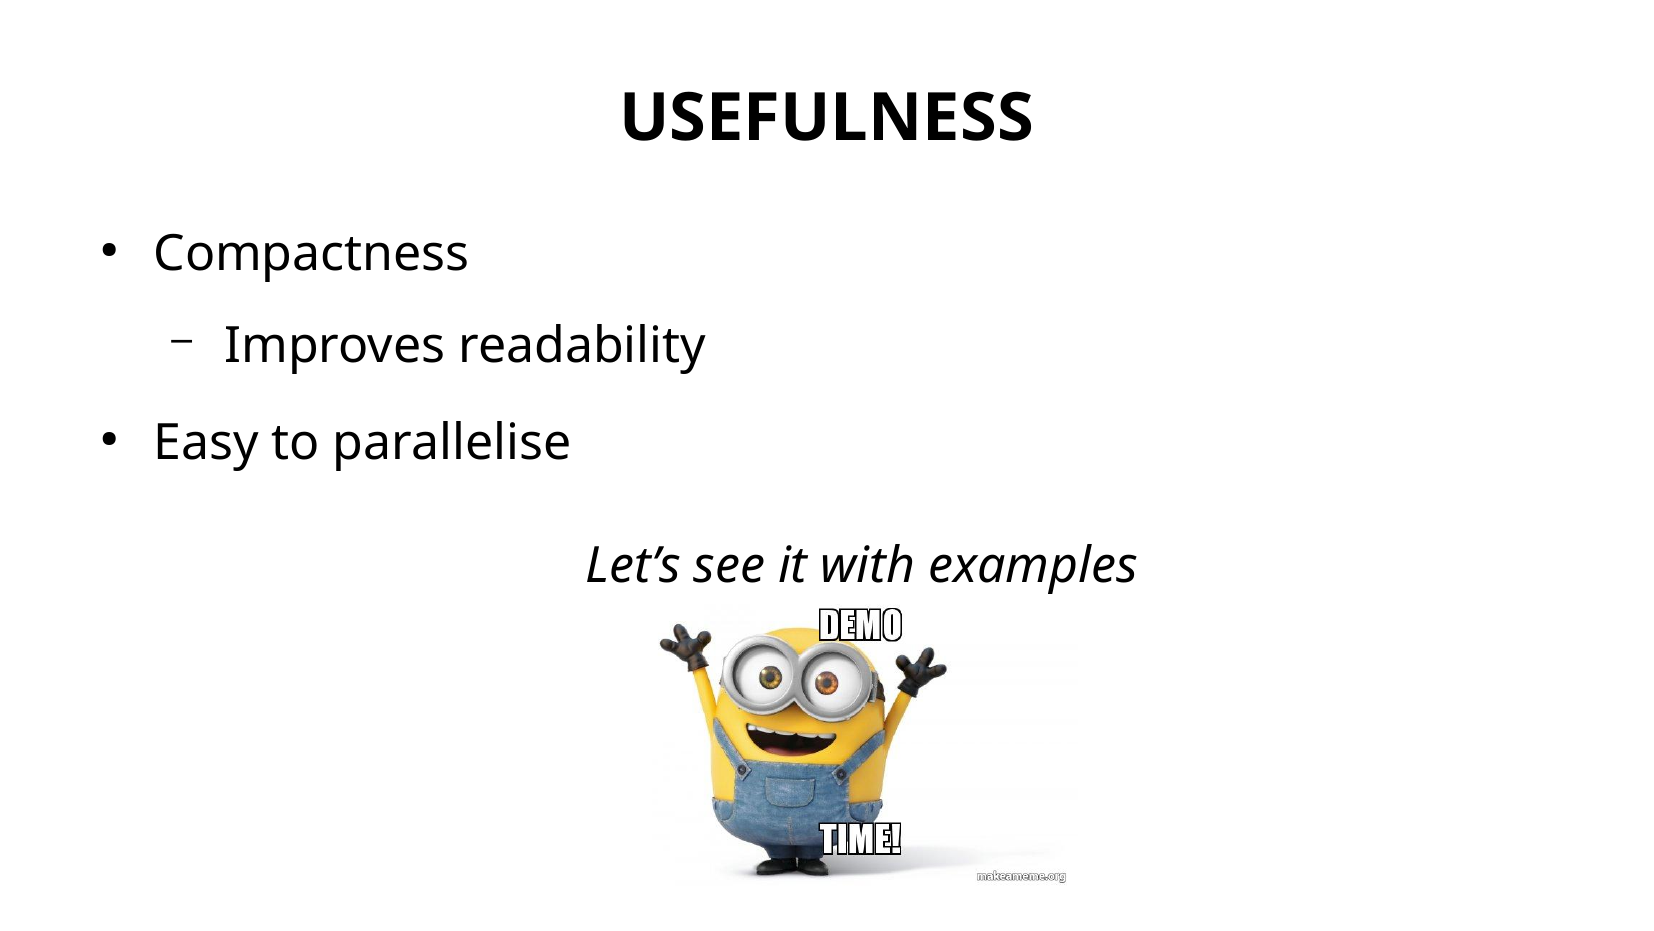

# USEFULNESS
Compactness
Improves readability
Easy to parallelise
Let’s see it with examples